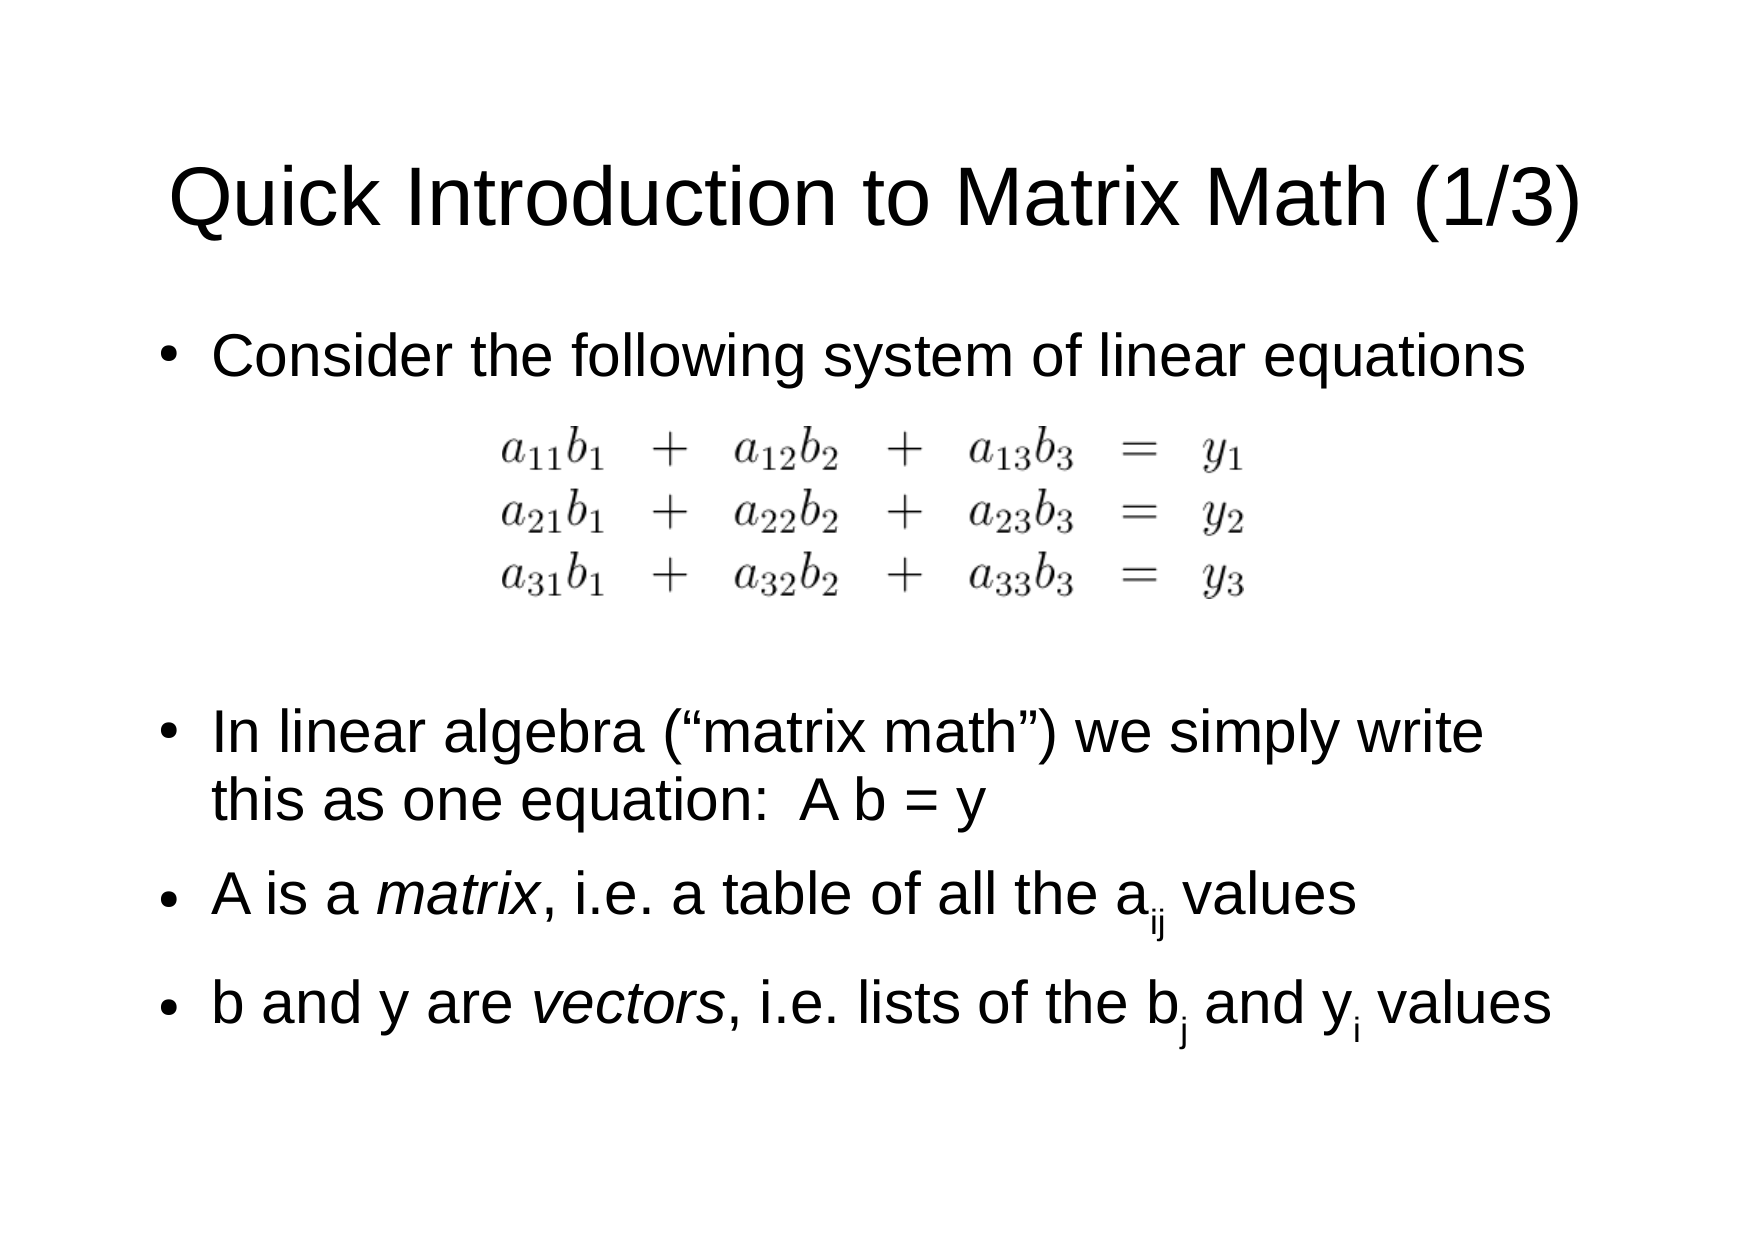

# Quick Introduction to Matrix Math (1/3)
Consider the following system of linear equations
In linear algebra (“matrix math”) we simply write this as one equation: A b = y
A is a matrix, i.e. a table of all the aij values
b and y are vectors, i.e. lists of the bj and yi values